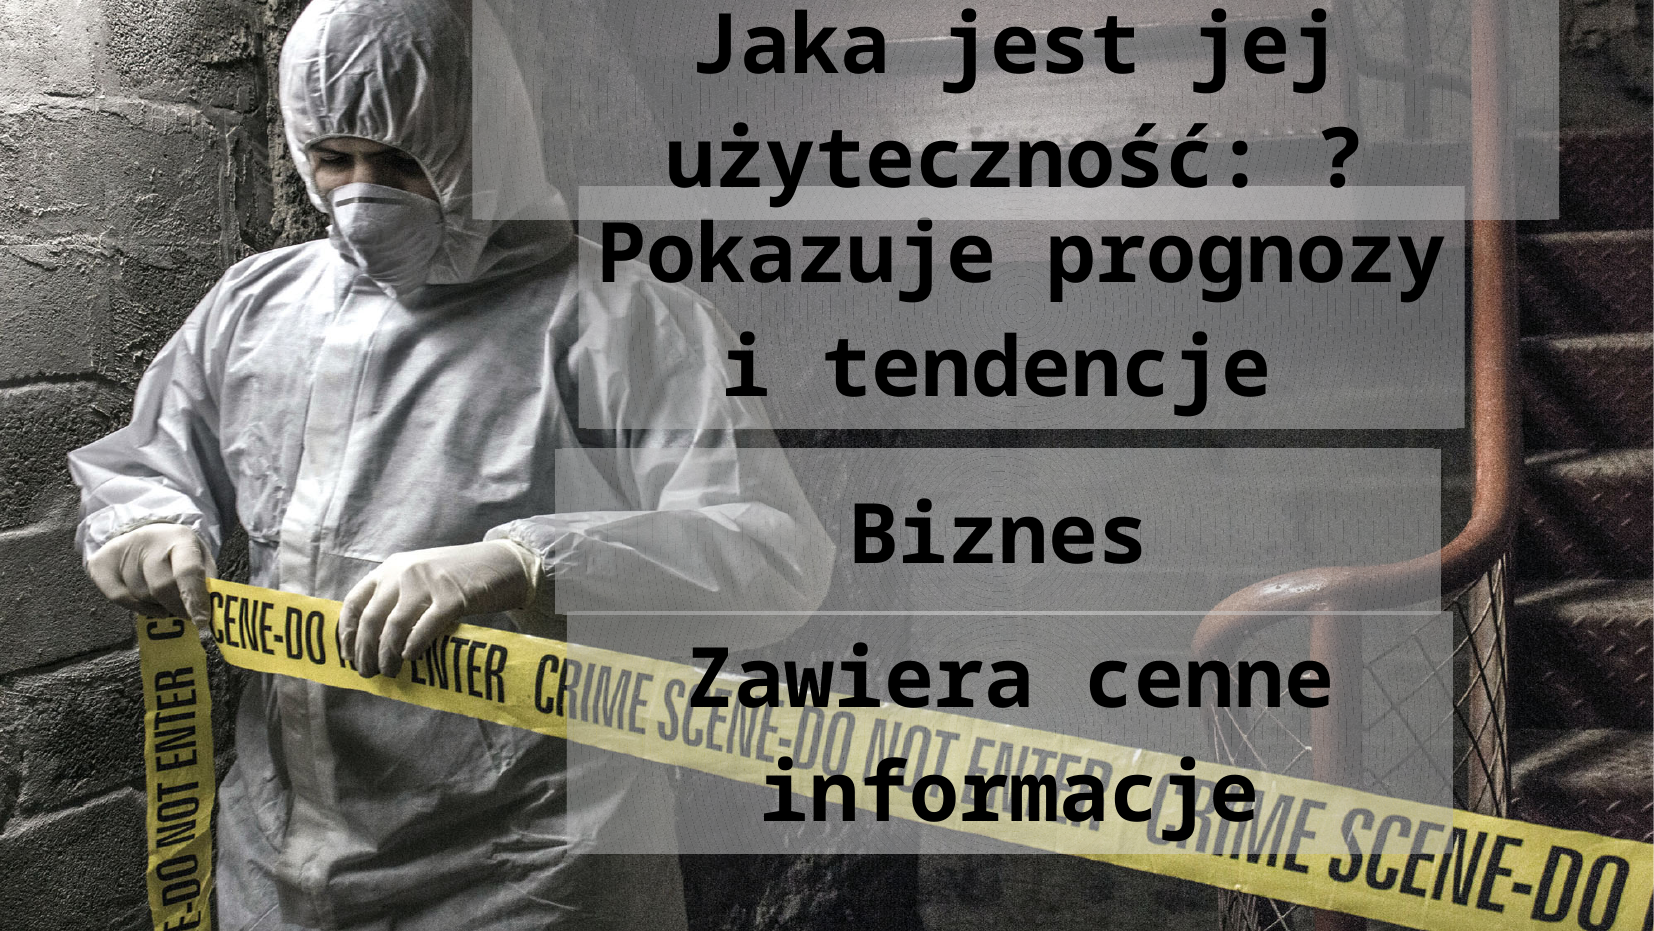

Jaka jest jej użyteczność: ?
Pokazuje prognozy i tendencje
Biznes
Zawiera cenne informacje